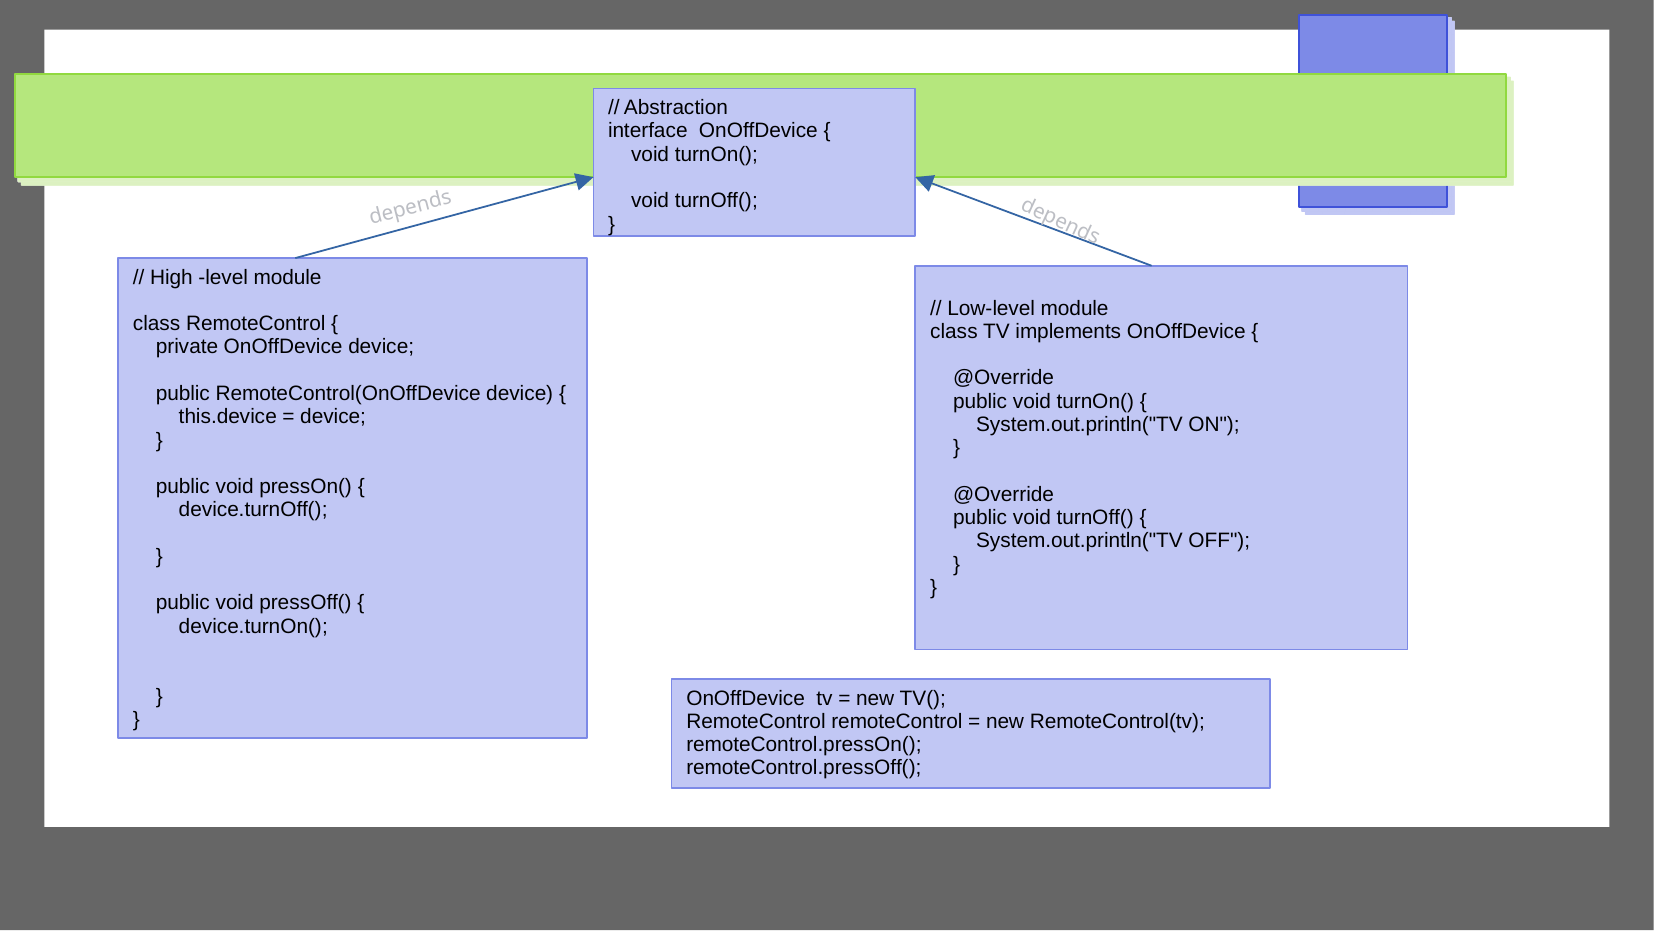

// Abstraction
interface OnOffDevice {
 void turnOn();
 void turnOff();
}
depends
depends
// High -level module
class RemoteControl {
 private OnOffDevice device;
 public RemoteControl(OnOffDevice device) {
 this.device = device;
 }
 public void pressOn() {
 device.turnOff();
 }
 public void pressOff() {
 device.turnOn();
 }
}
// Low-level module
class TV implements OnOffDevice {
 @Override
 public void turnOn() {
 System.out.println("TV ON");
 }
 @Override
 public void turnOff() {
 System.out.println("TV OFF");
 }
}
OnOffDevice tv = new TV();
RemoteControl remoteControl = new RemoteControl(tv);
remoteControl.pressOn();
remoteControl.pressOff();